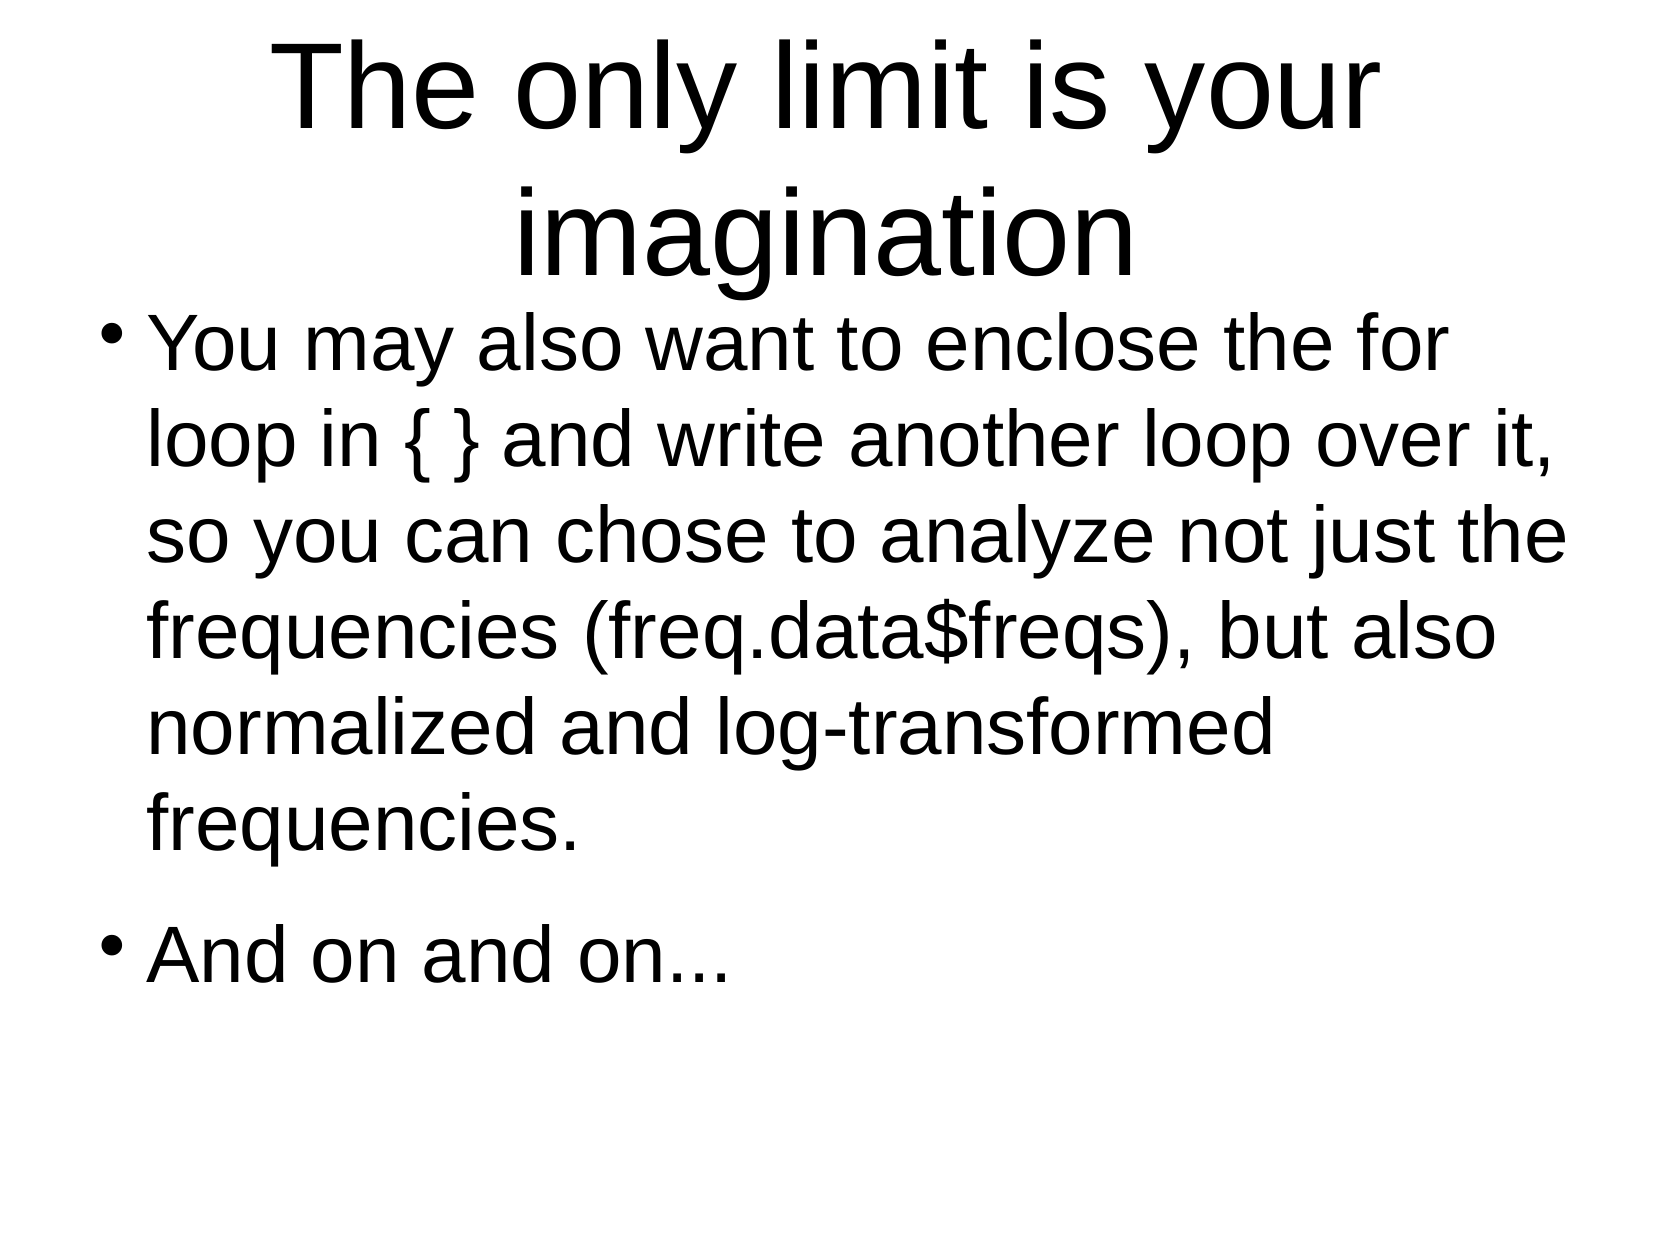

The only limit is your imagination
You may also want to enclose the for loop in { } and write another loop over it, so you can chose to analyze not just the frequencies (freq.data$freqs), but also normalized and log-transformed frequencies.
And on and on...